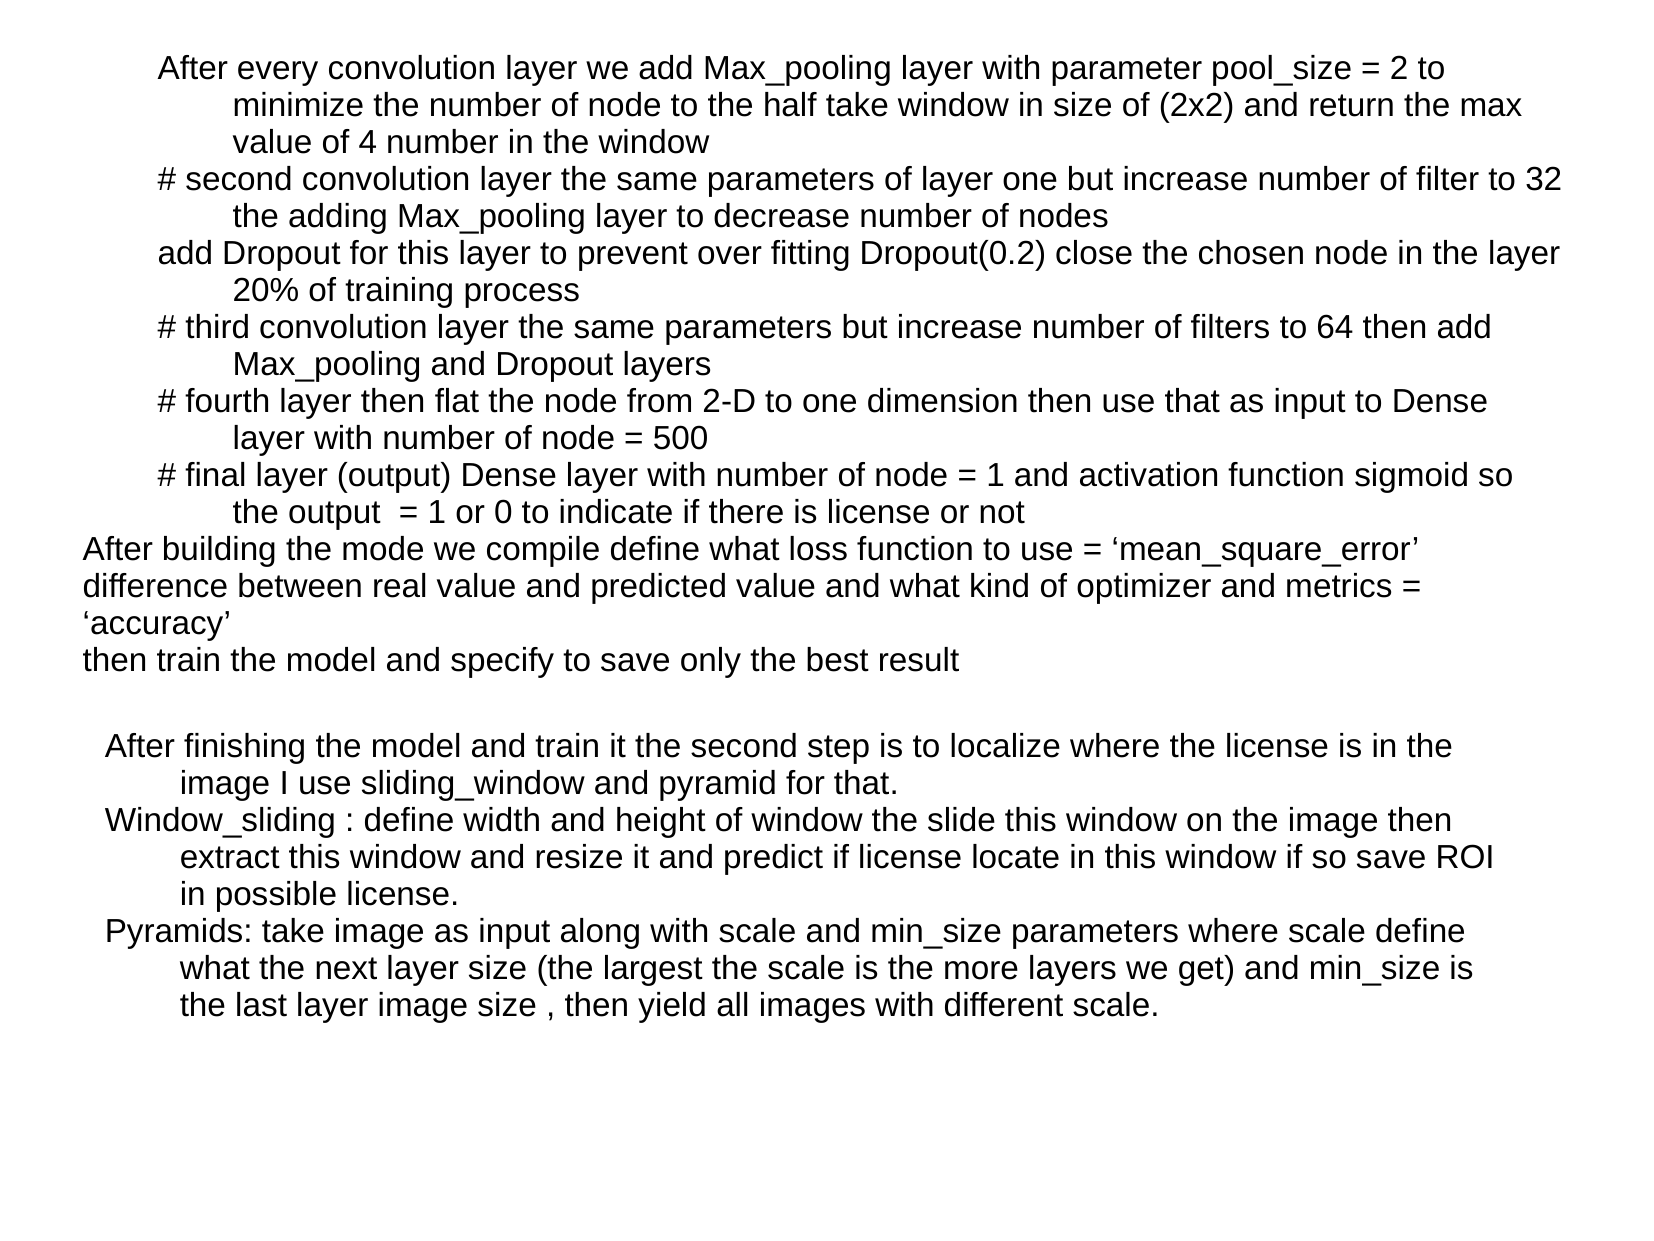

# After every convolution layer we add Max_pooling layer with parameter pool_size = 2 to 			minimize the number of node to the half take window in size of (2x2) and return the max 		value of 4 number in the window # second convolution layer the same parameters of layer one but increase number of filter to 32 		the adding Max_pooling layer to decrease number of nodes add Dropout for this layer to prevent over fitting Dropout(0.2) close the chosen node in the layer 		20% of training process # third convolution layer the same parameters but increase number of filters to 64 then add 			Max_pooling and Dropout layers # fourth layer then flat the node from 2-D to one dimension then use that as input to Dense 			layer with number of node = 500 # final layer (output) Dense layer with number of node = 1 and activation function sigmoid so 		the output = 1 or 0 to indicate if there is license or not After building the mode we compile define what loss function to use = ‘mean_square_error’ difference between real value and predicted value and what kind of optimizer and metrics = ‘accuracy’ then train the model and specify to save only the best result
After finishing the model and train it the second step is to localize where the license is in the 	image I use sliding_window and pyramid for that.
Window_sliding : define width and height of window the slide this window on the image then 	extract this window and resize it and predict if license locate in this window if so save ROI 	in possible license.
Pyramids: take image as input along with scale and min_size parameters where scale define 	what the next layer size (the largest the scale is the more layers we get) and min_size is 	the last layer image size , then yield all images with different scale.